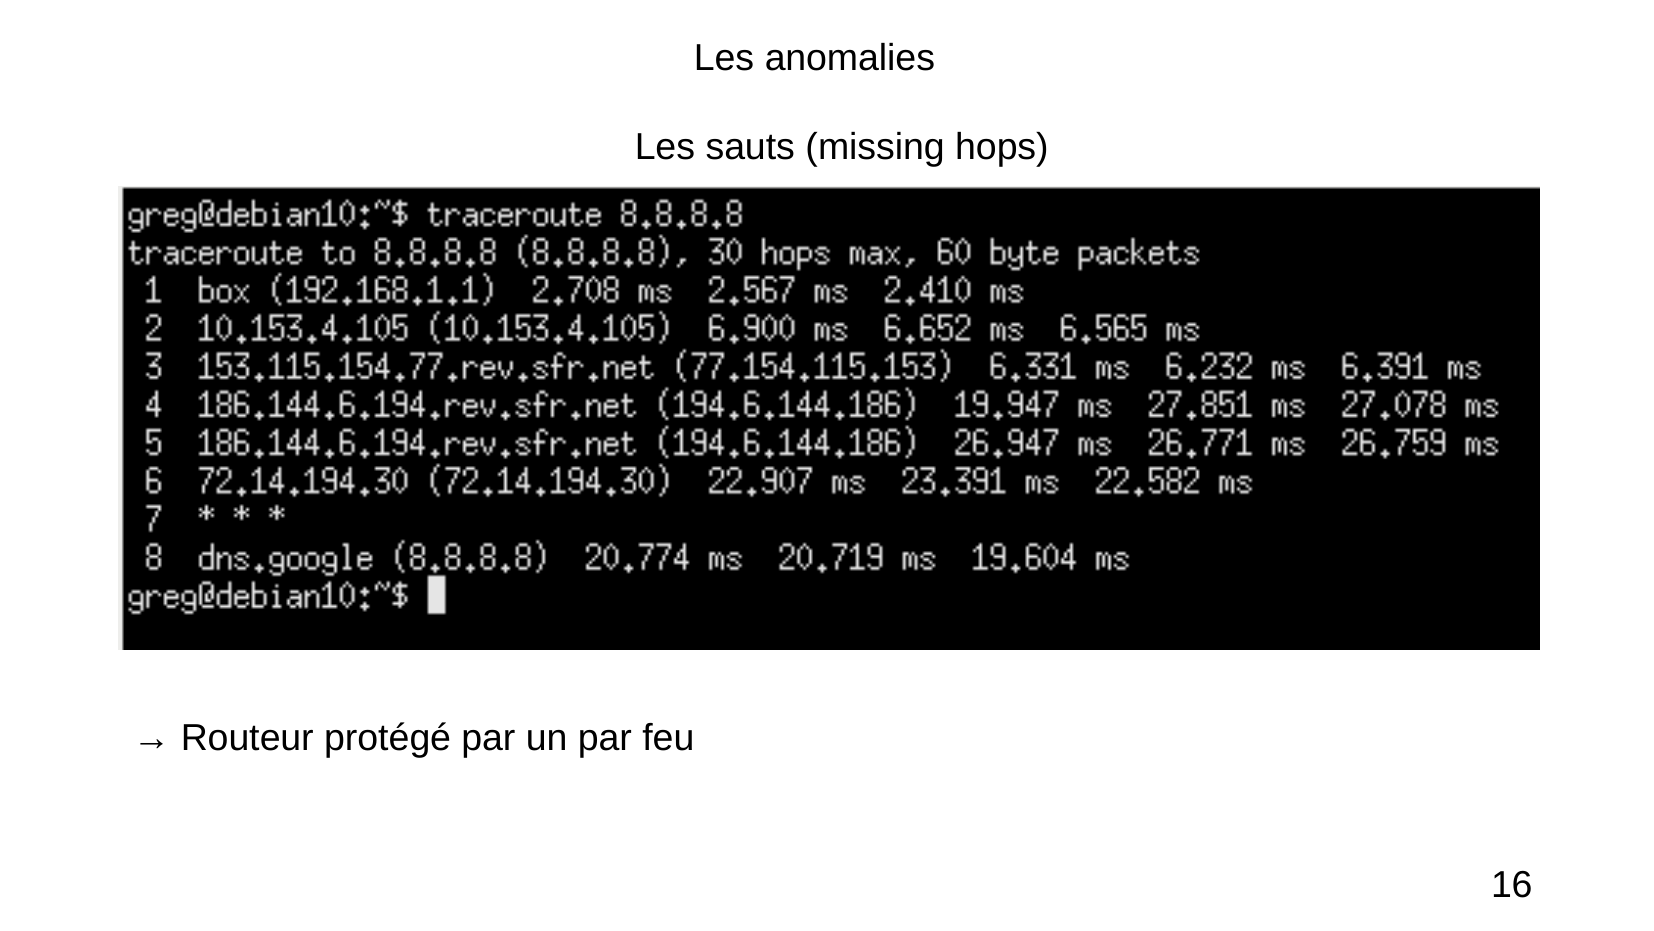

Les anomalies
Les sauts (missing hops)
→ Routeur protégé par un par feu
#